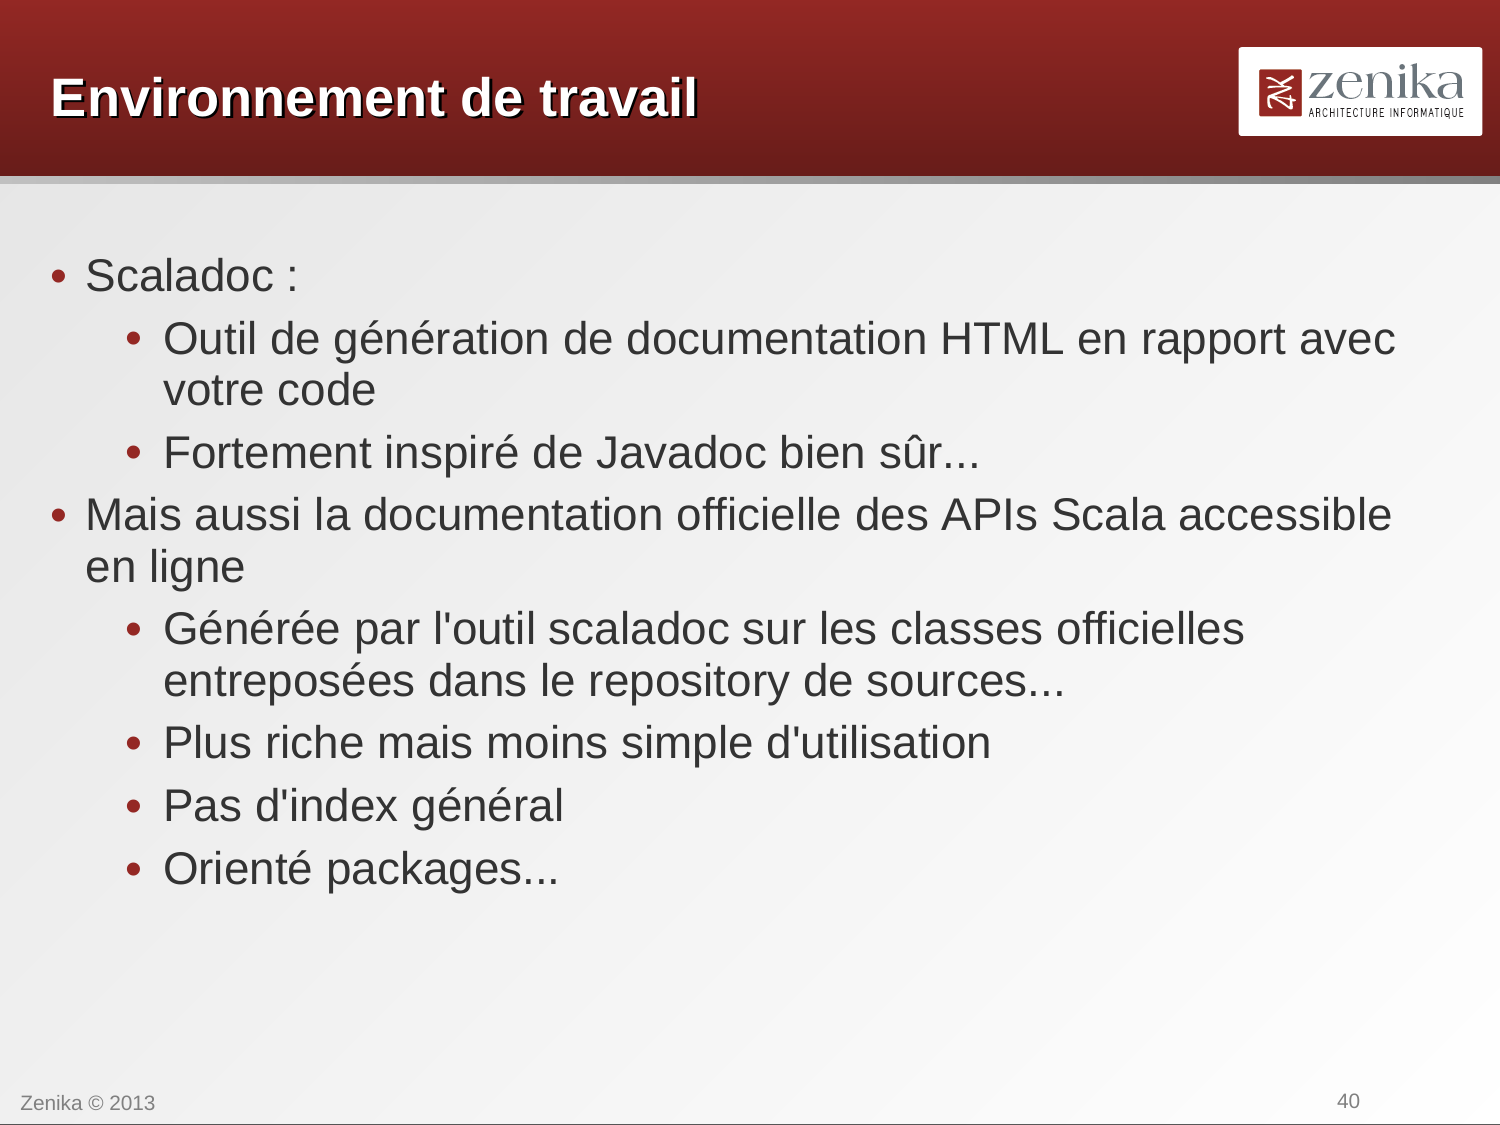

# Environnement de travail
Scaladoc :
Outil de génération de documentation HTML en rapport avec votre code
Fortement inspiré de Javadoc bien sûr...
Mais aussi la documentation officielle des APIs Scala accessible en ligne
Générée par l'outil scaladoc sur les classes officielles entreposées dans le repository de sources...
Plus riche mais moins simple d'utilisation
Pas d'index général
Orienté packages...